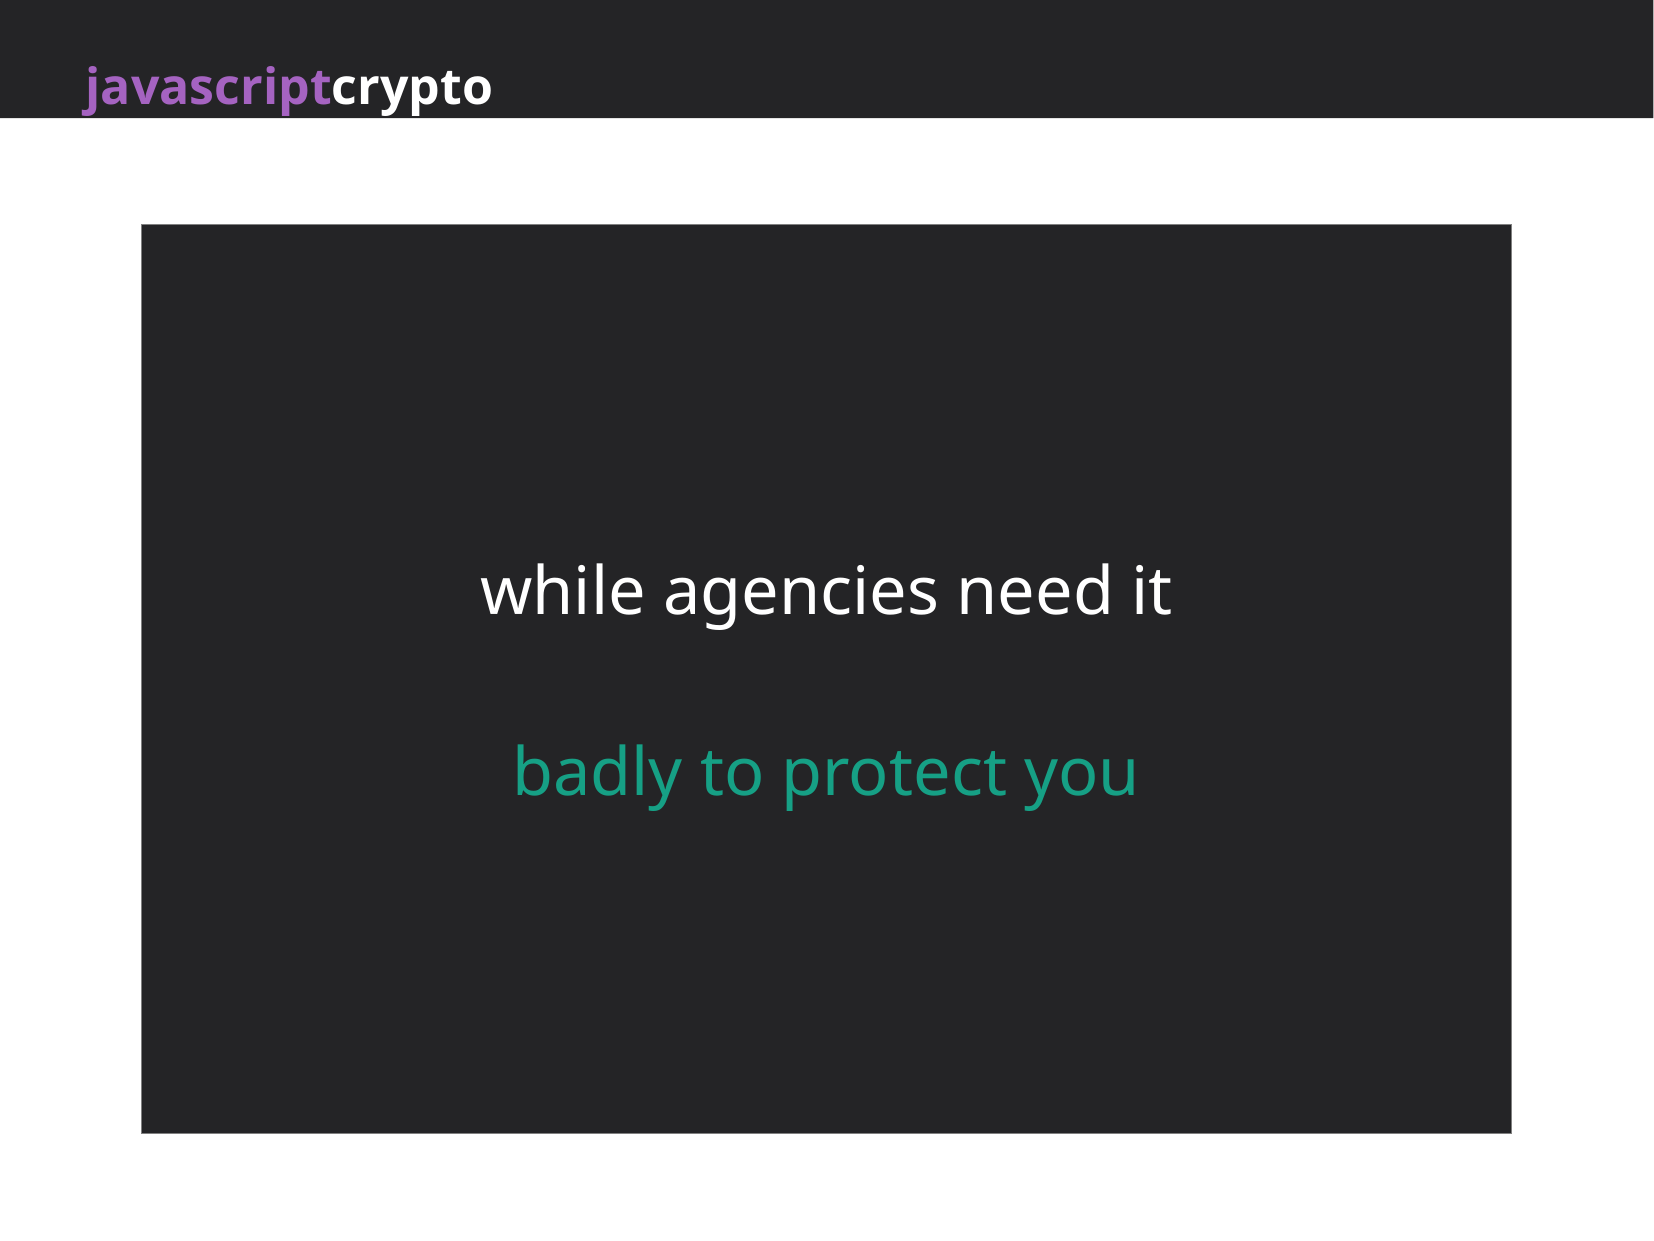

javascriptcrypto
while agencies need it
badly to protect you
encrypt shit